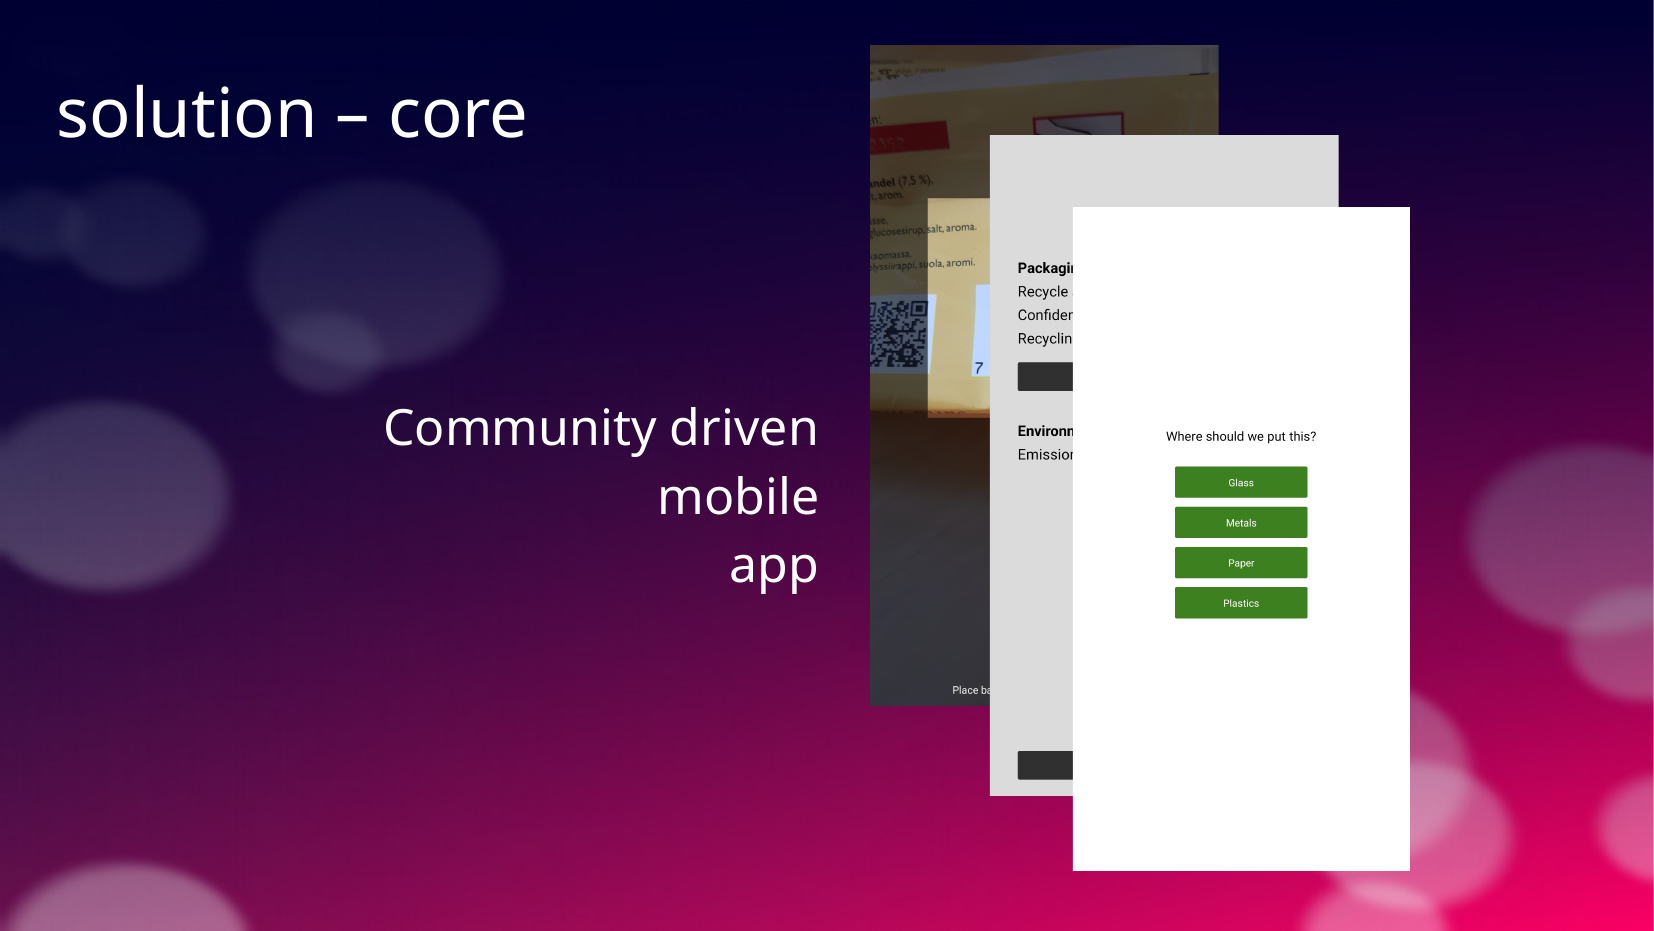

# solution – core
Community driven
mobile
app